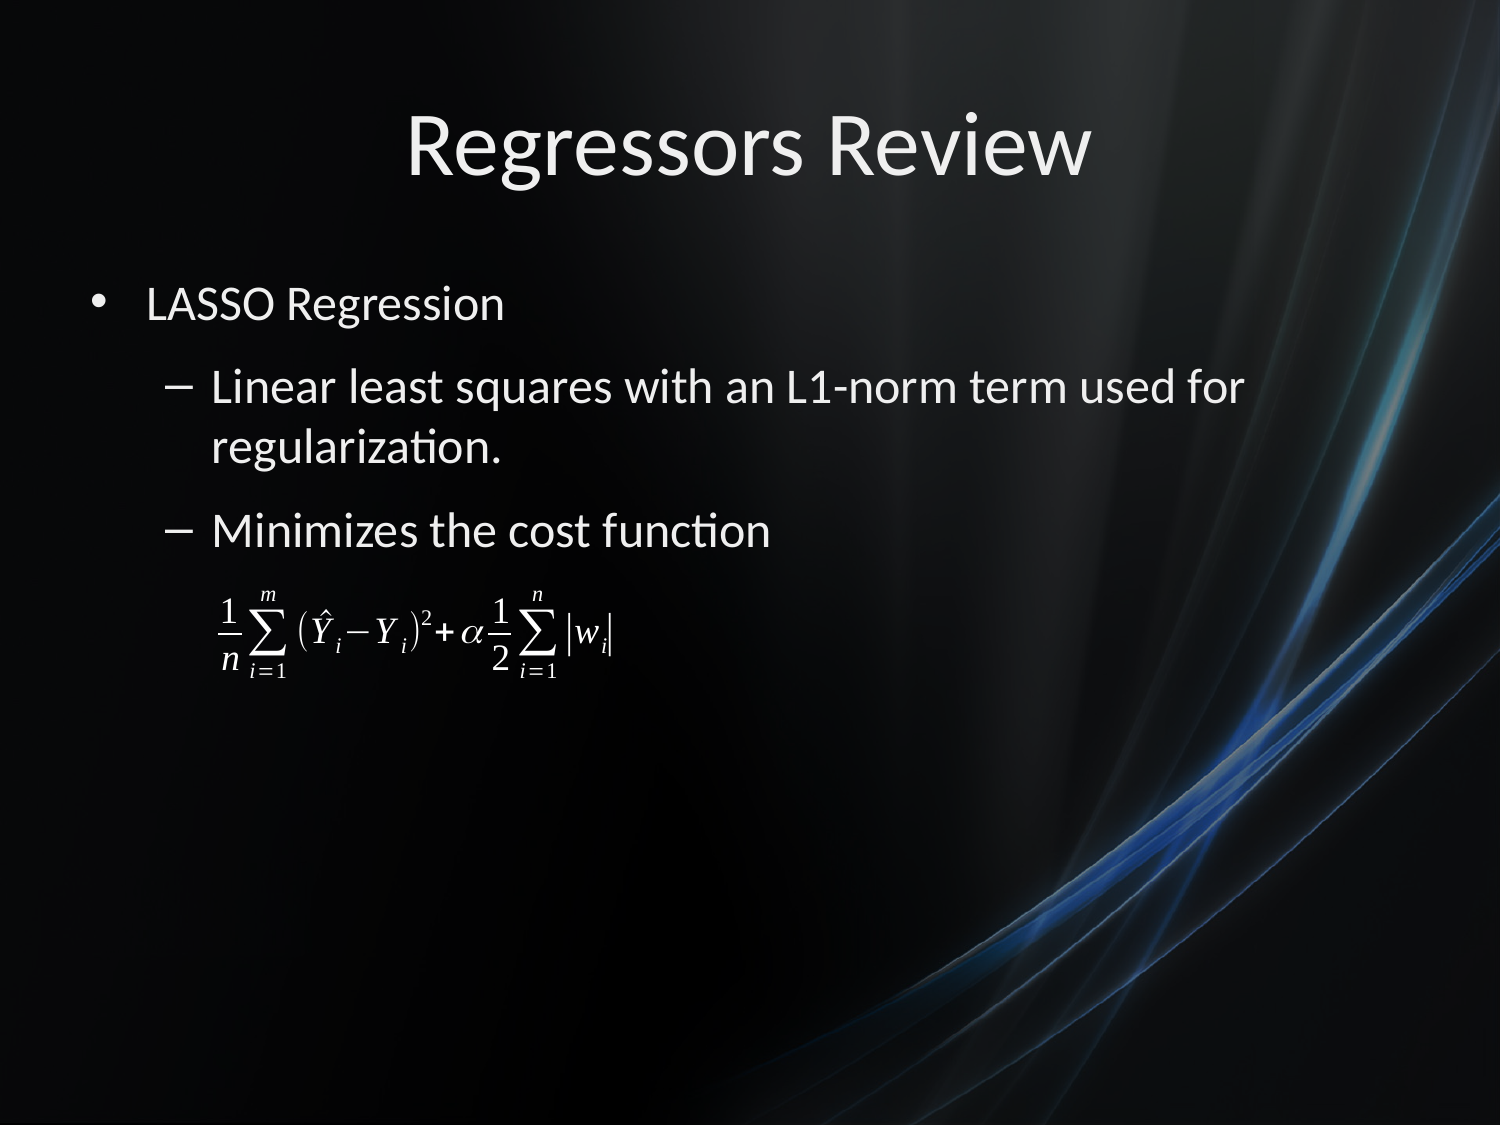

# Regressors Review
LASSO Regression
Linear least squares with an L1-norm term used for regularization.
Minimizes the cost function